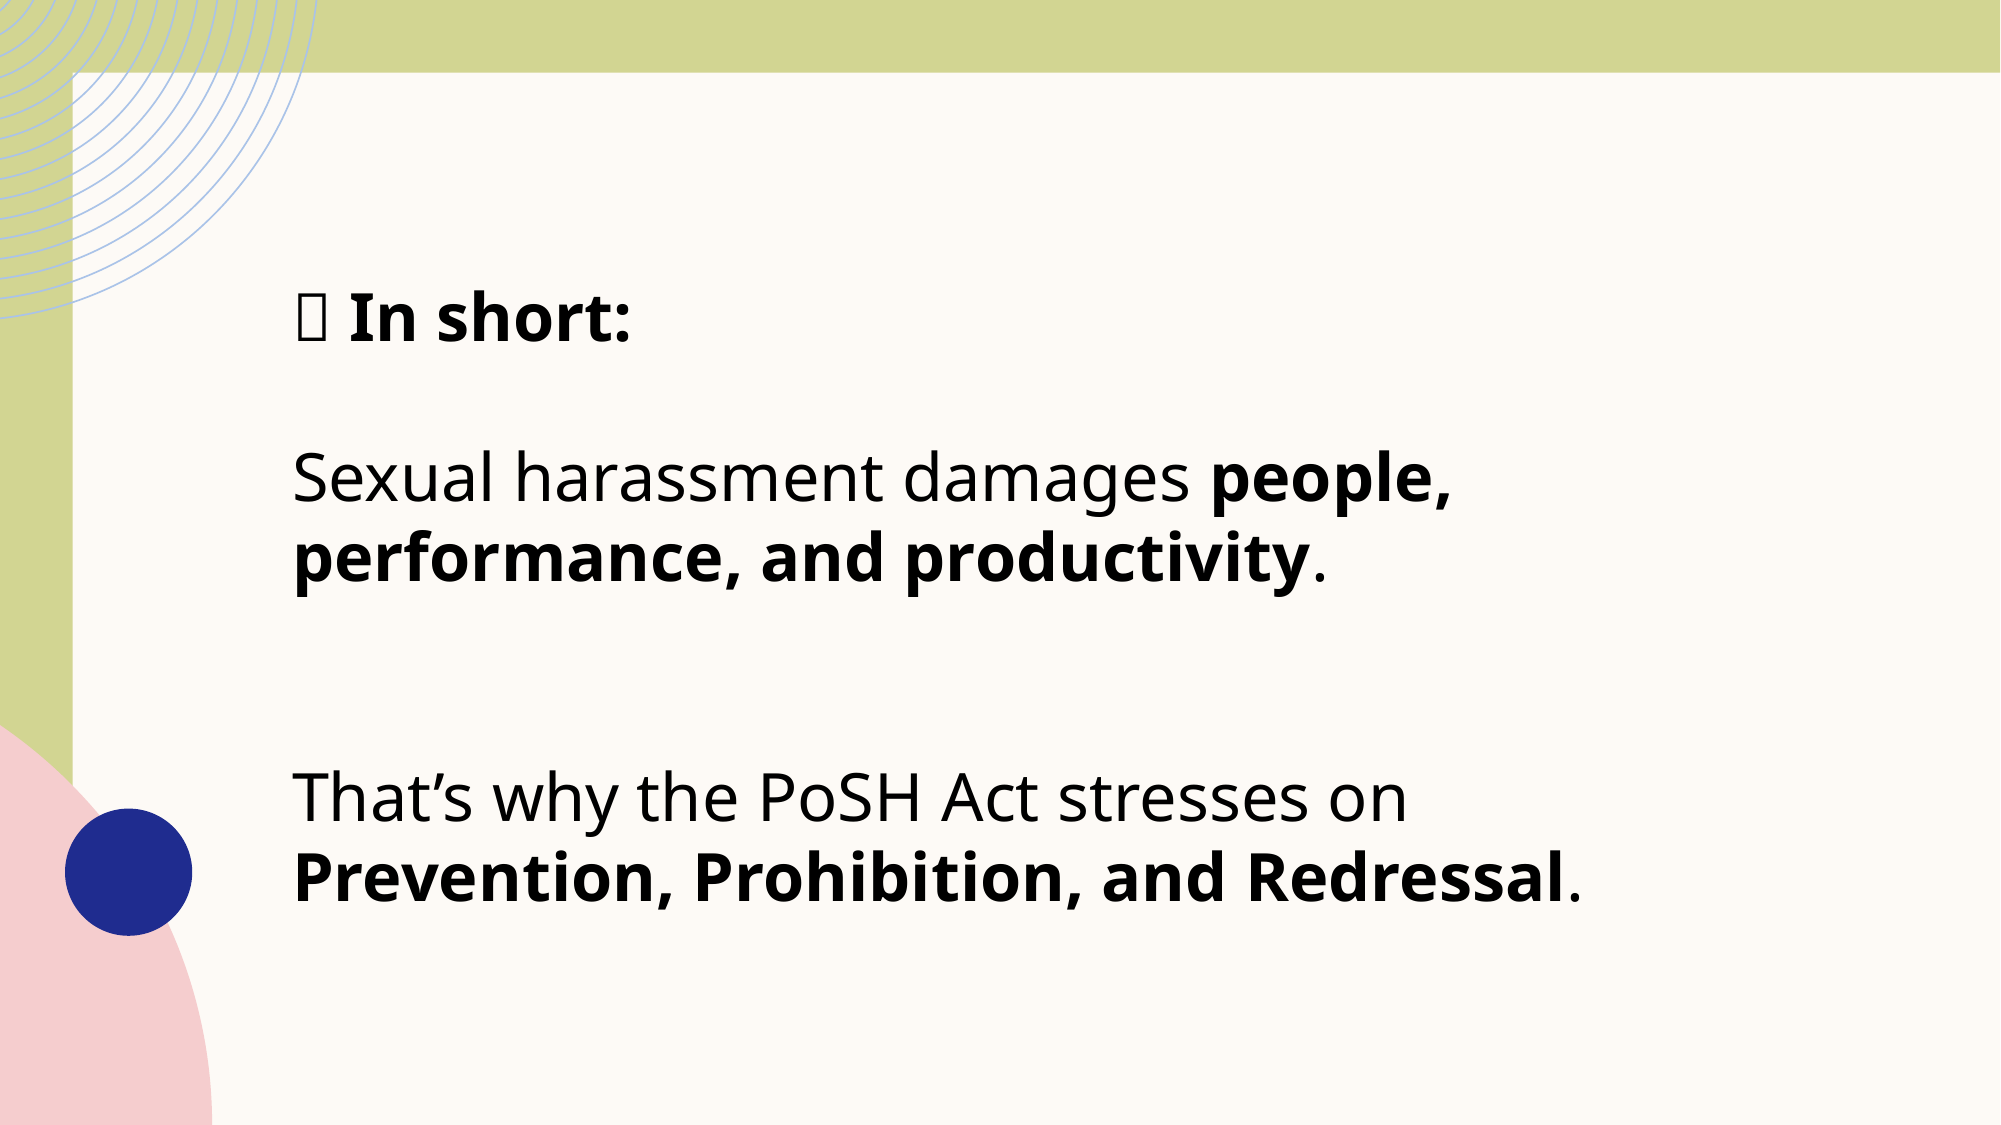

✅ In short:
Sexual harassment damages people, performance, and productivity.
That’s why the PoSH Act stresses on Prevention, Prohibition, and Redressal.